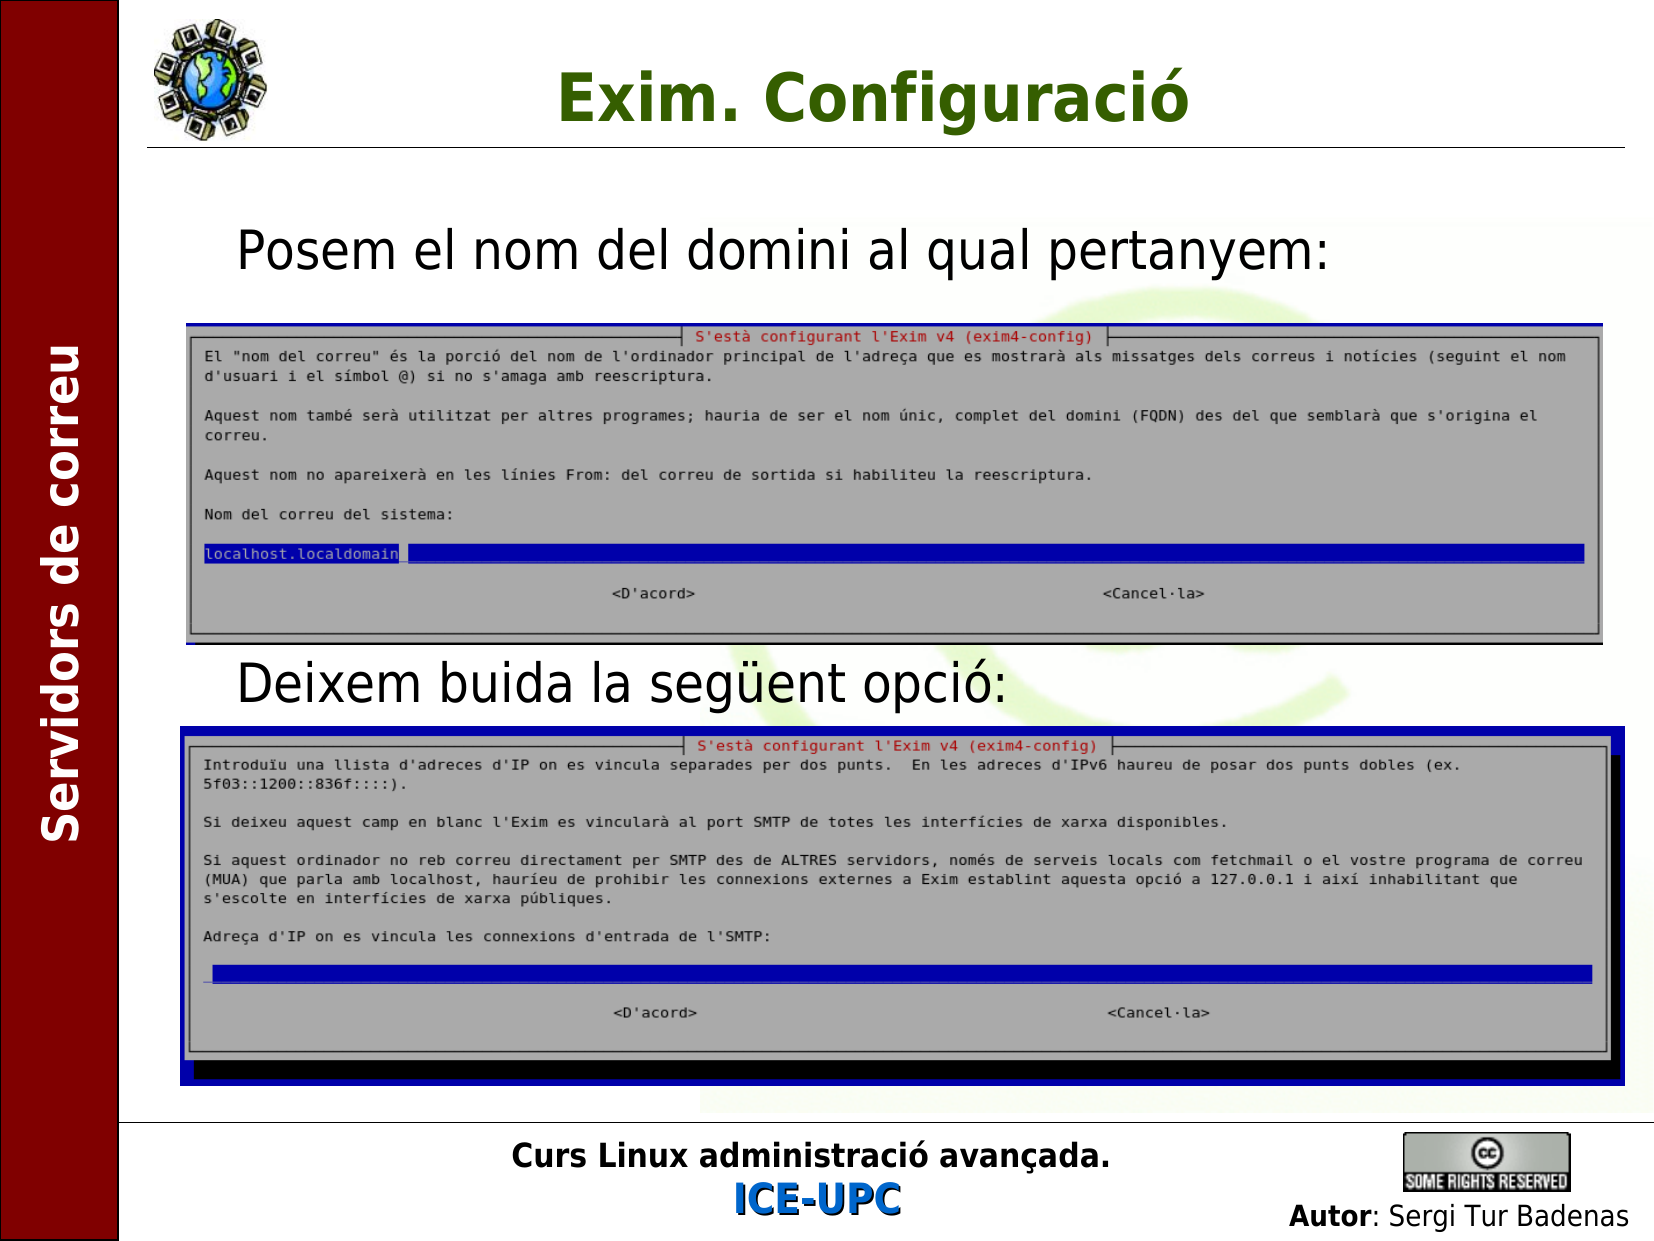

# Exim. Configuració
Posem el nom del domini al qual pertanyem:
Deixem buida la següent opció: